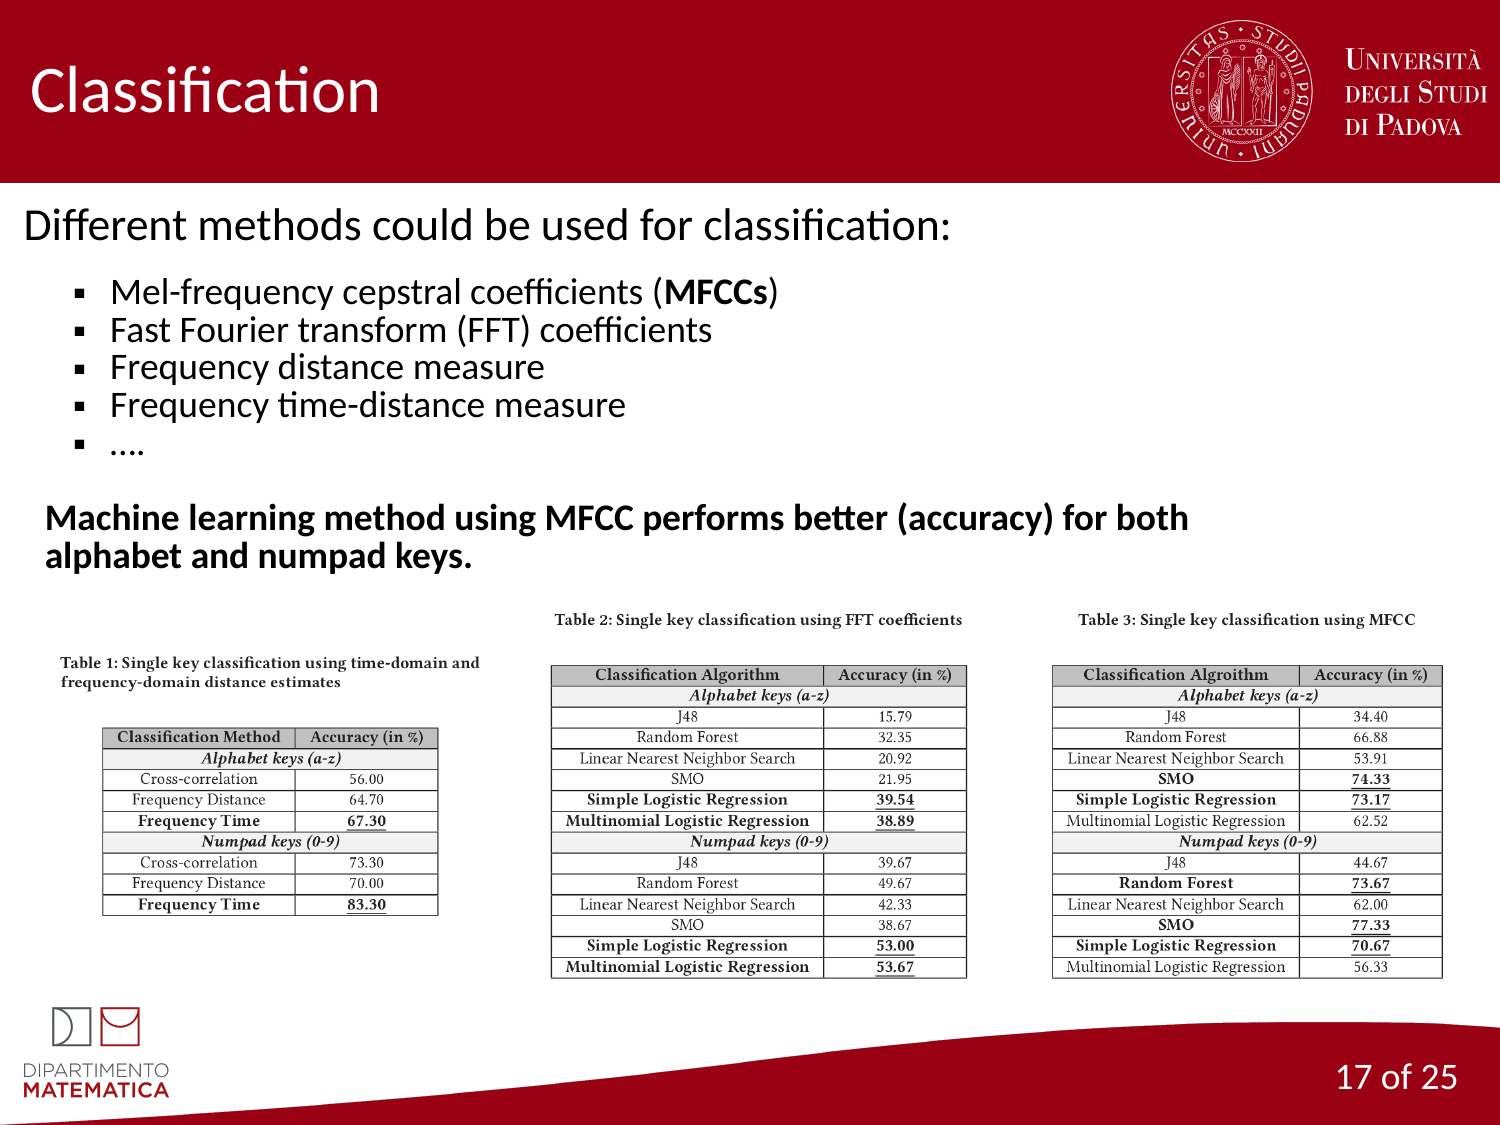

# Classification
Different methods could be used for classification:
Mel-frequency cepstral coefficients (MFCCs)
Fast Fourier transform (FFT) coefficients
Frequency distance measure
Frequency time-distance measure
….
Machine learning method using MFCC performs better (accuracy) for both alphabet and numpad keys.
 of 25